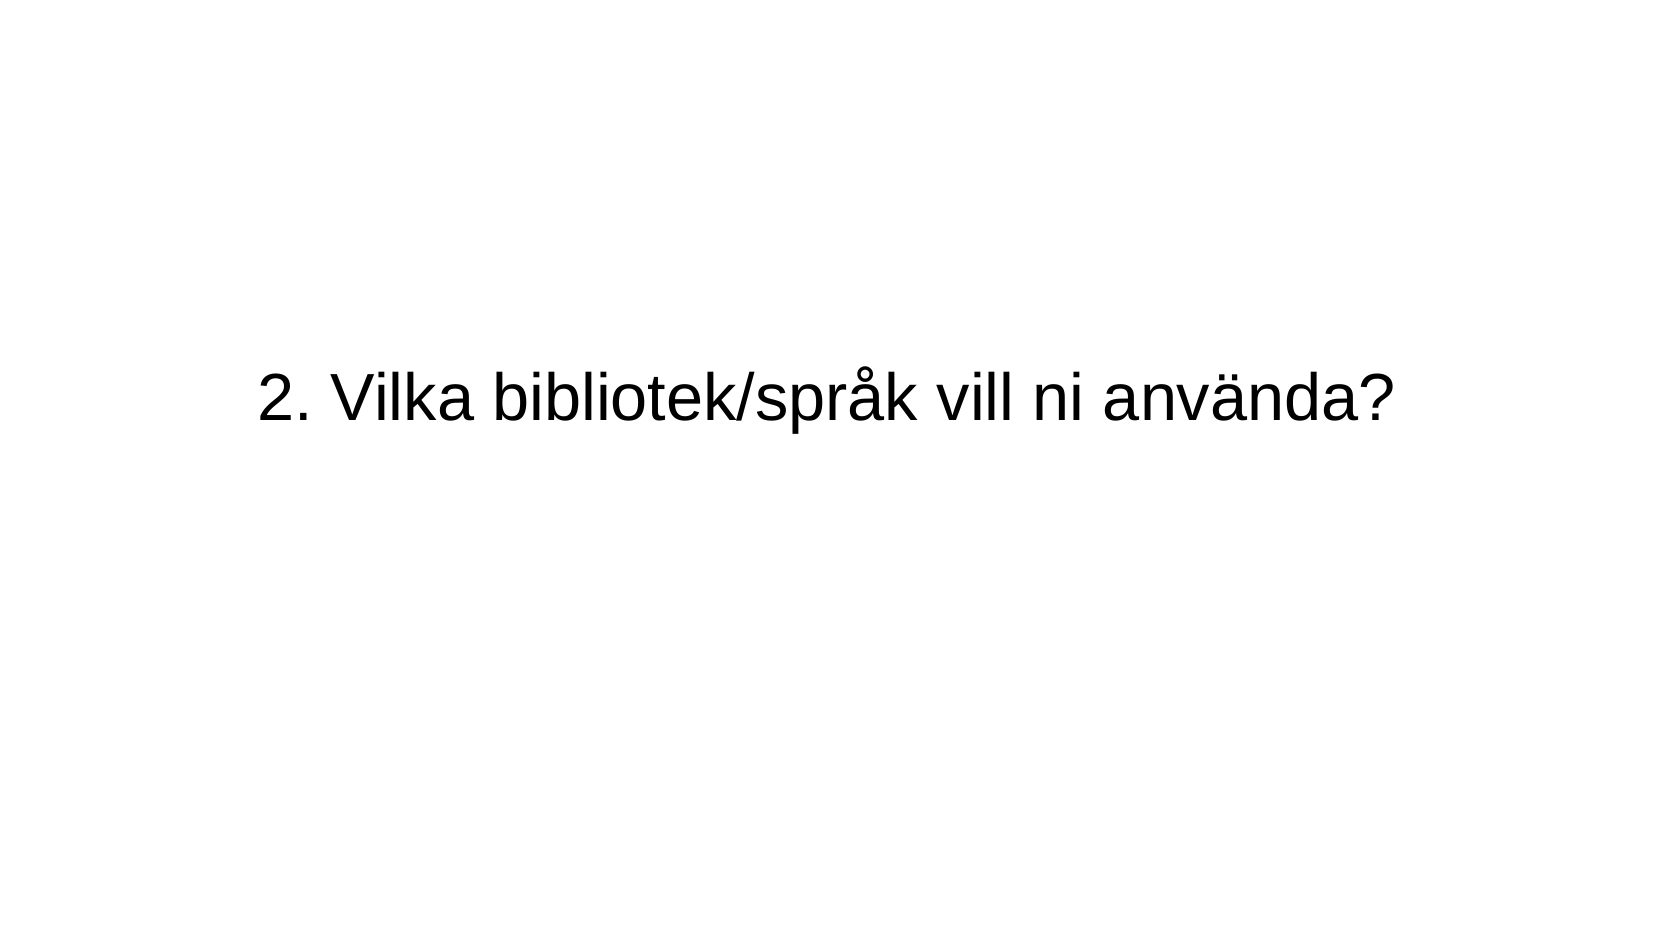

# 2. Vilka bibliotek/språk vill ni använda?